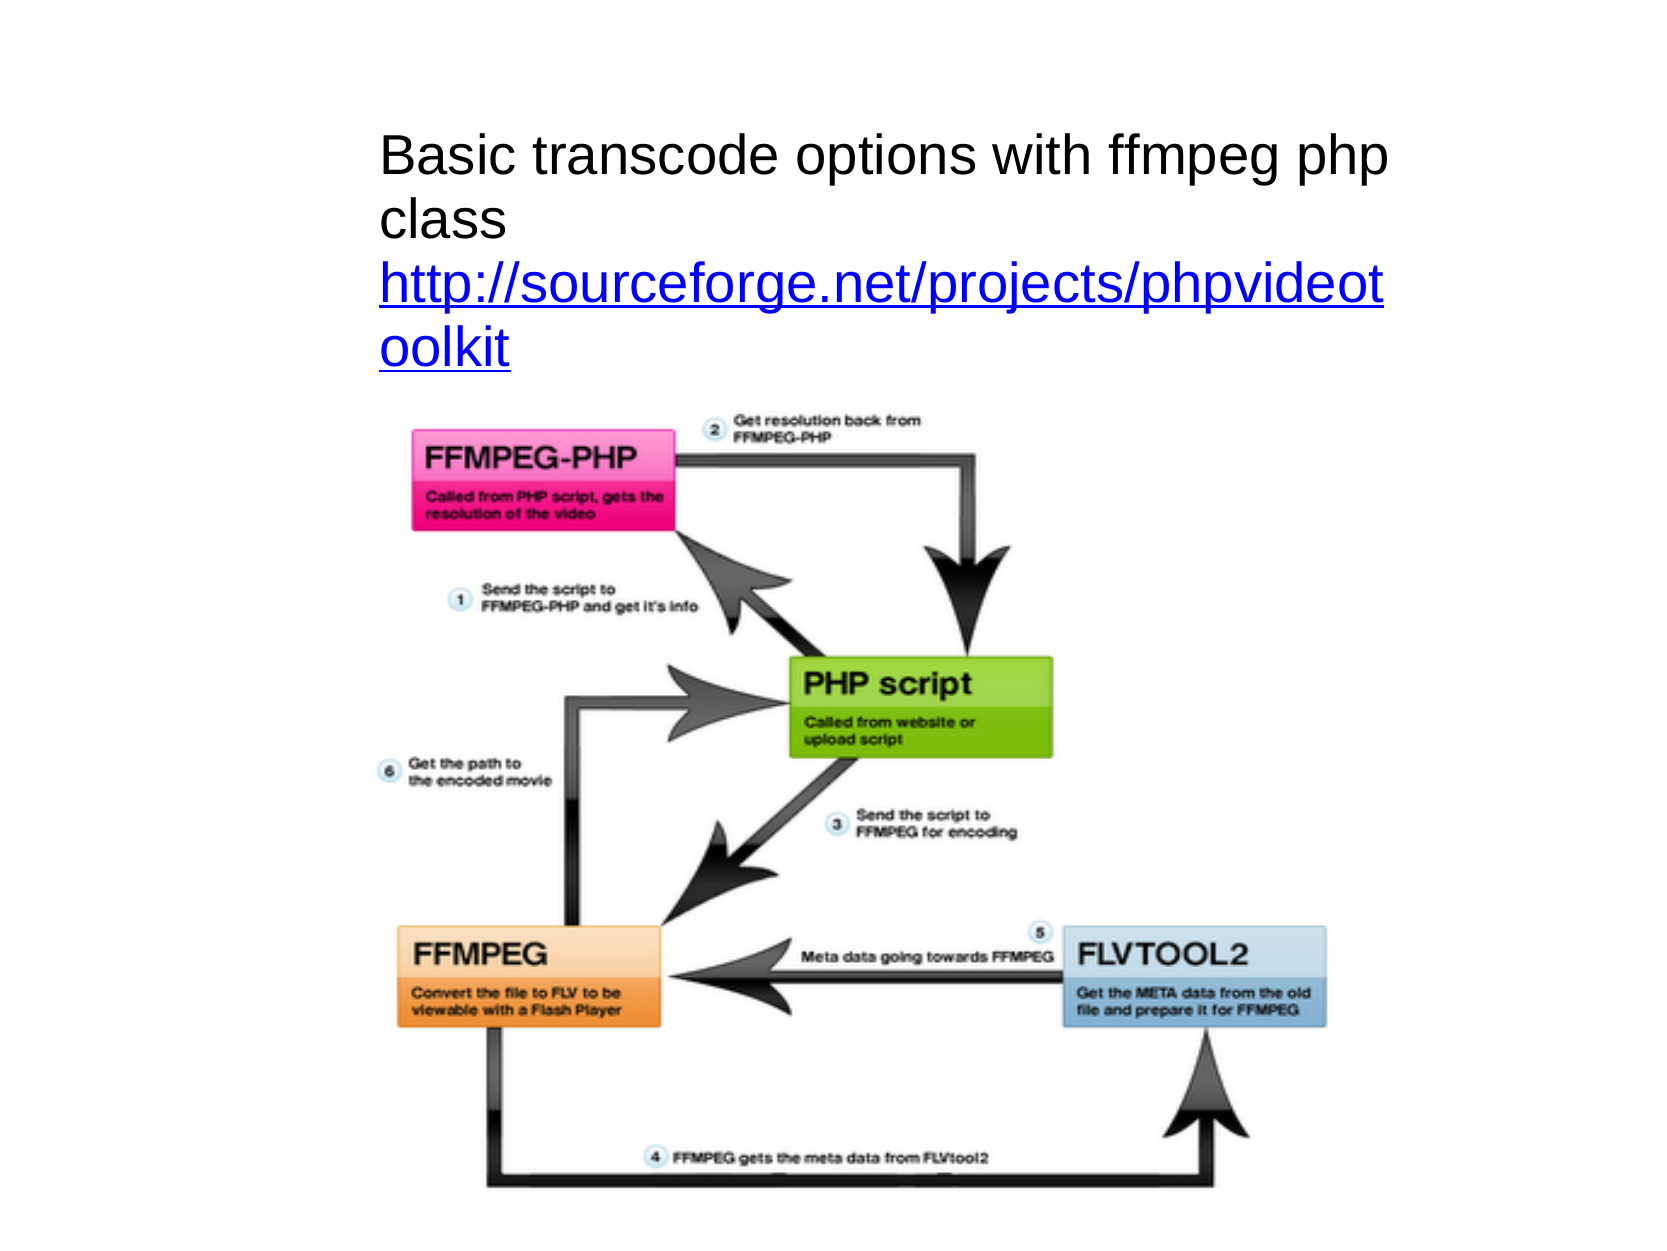

Basic transcode options with ffmpeg php class http://sourceforge.net/projects/phpvideotoolkit